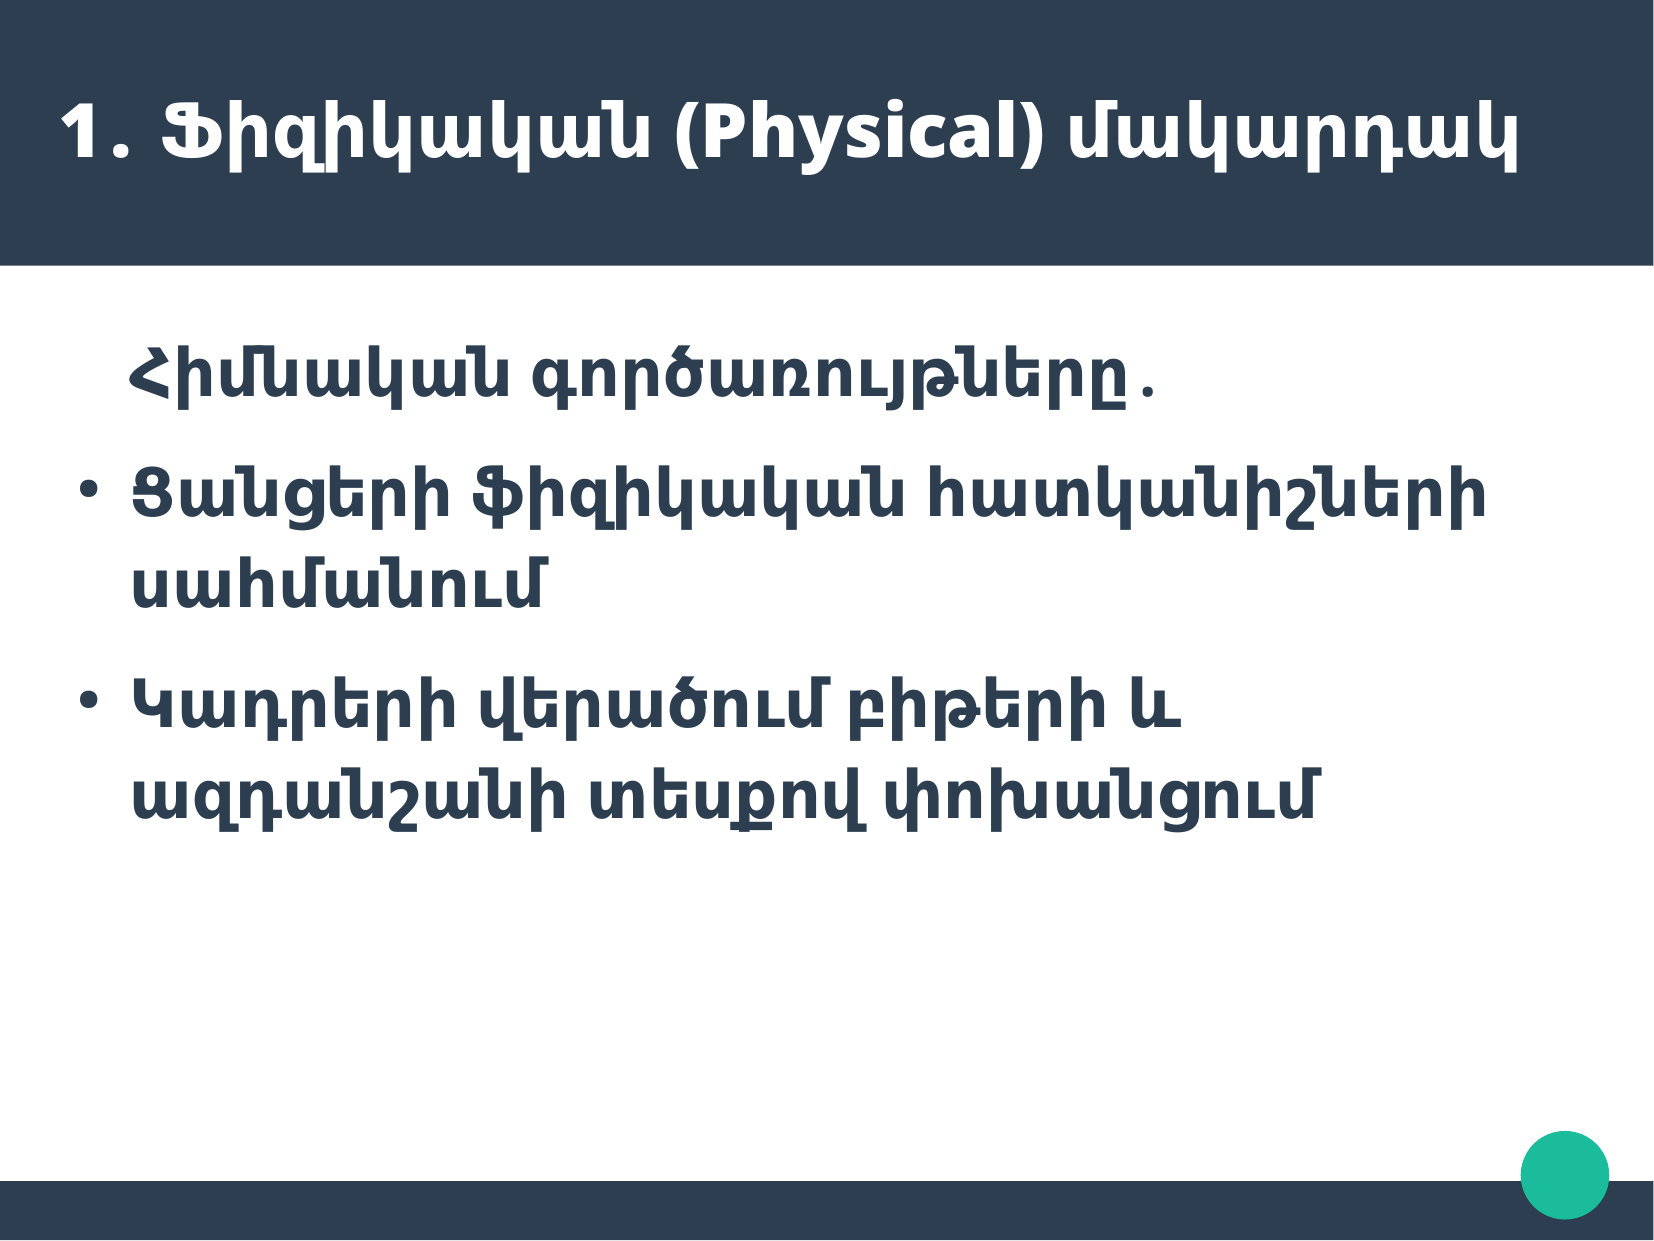

# 1․ Ֆիզիկական (Physical) մակարդակ
Հիմնական գործառույթները․
Ցանցերի ֆիզիկական հատկանիշների սահմանում
Կադրերի վերածում բիթերի և ազդանշանի տեսքով փոխանցում